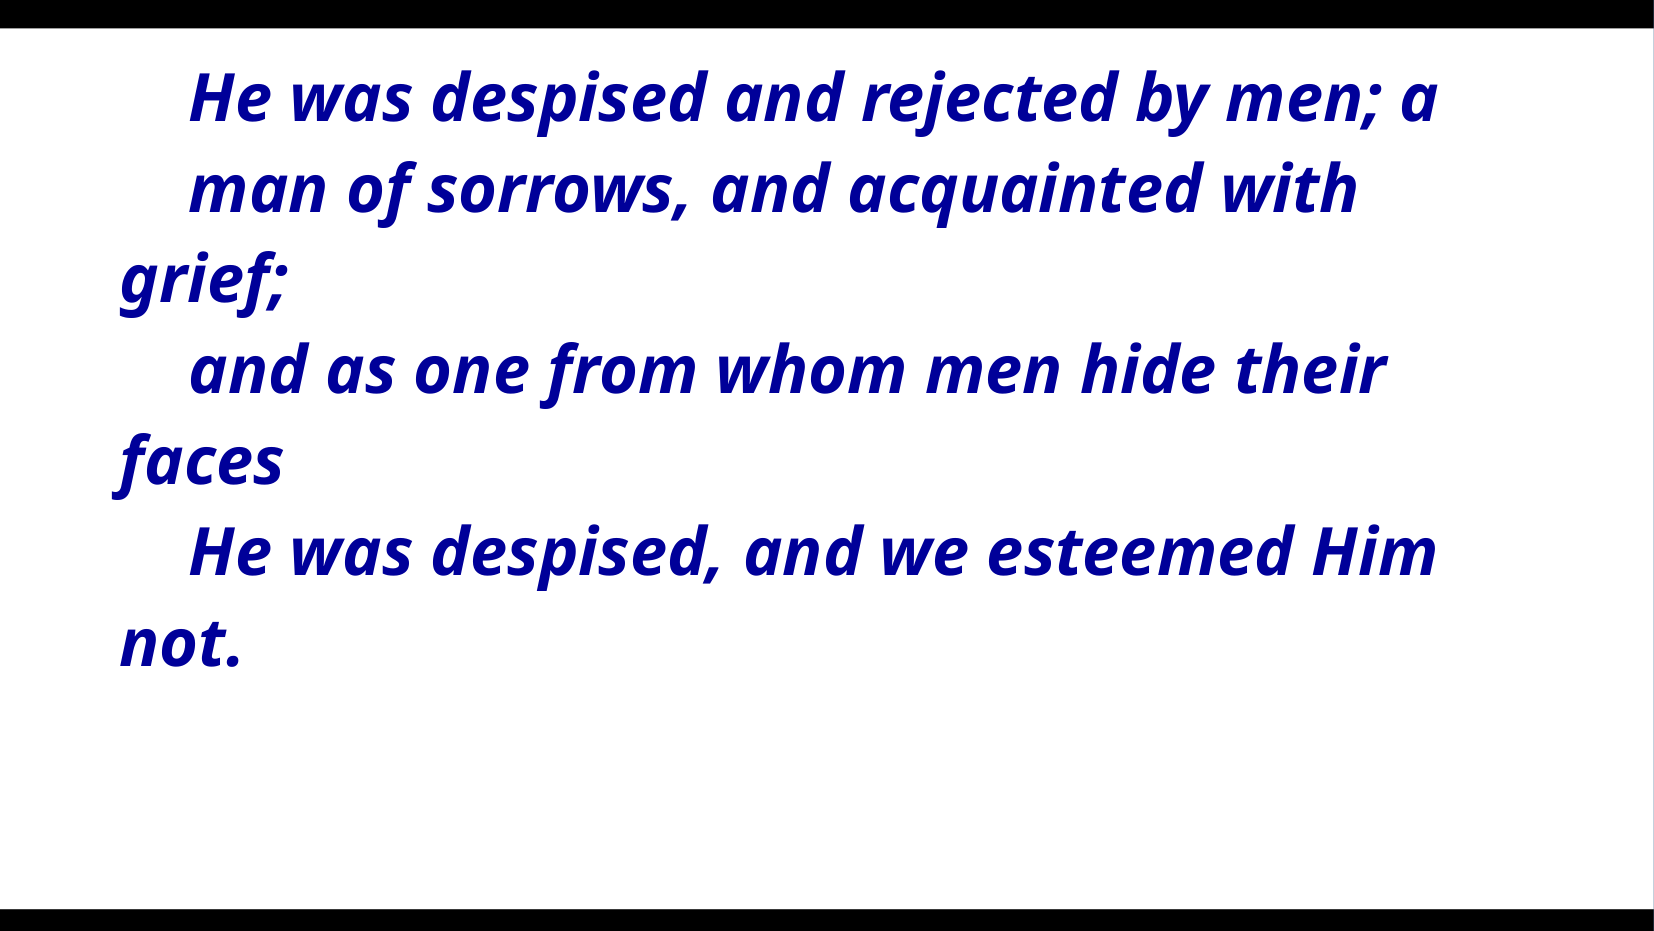

He was despised and rejected by men; a
 man of sorrows, and acquainted with grief;
 and as one from whom men hide their faces
 He was despised, and we esteemed Him not.